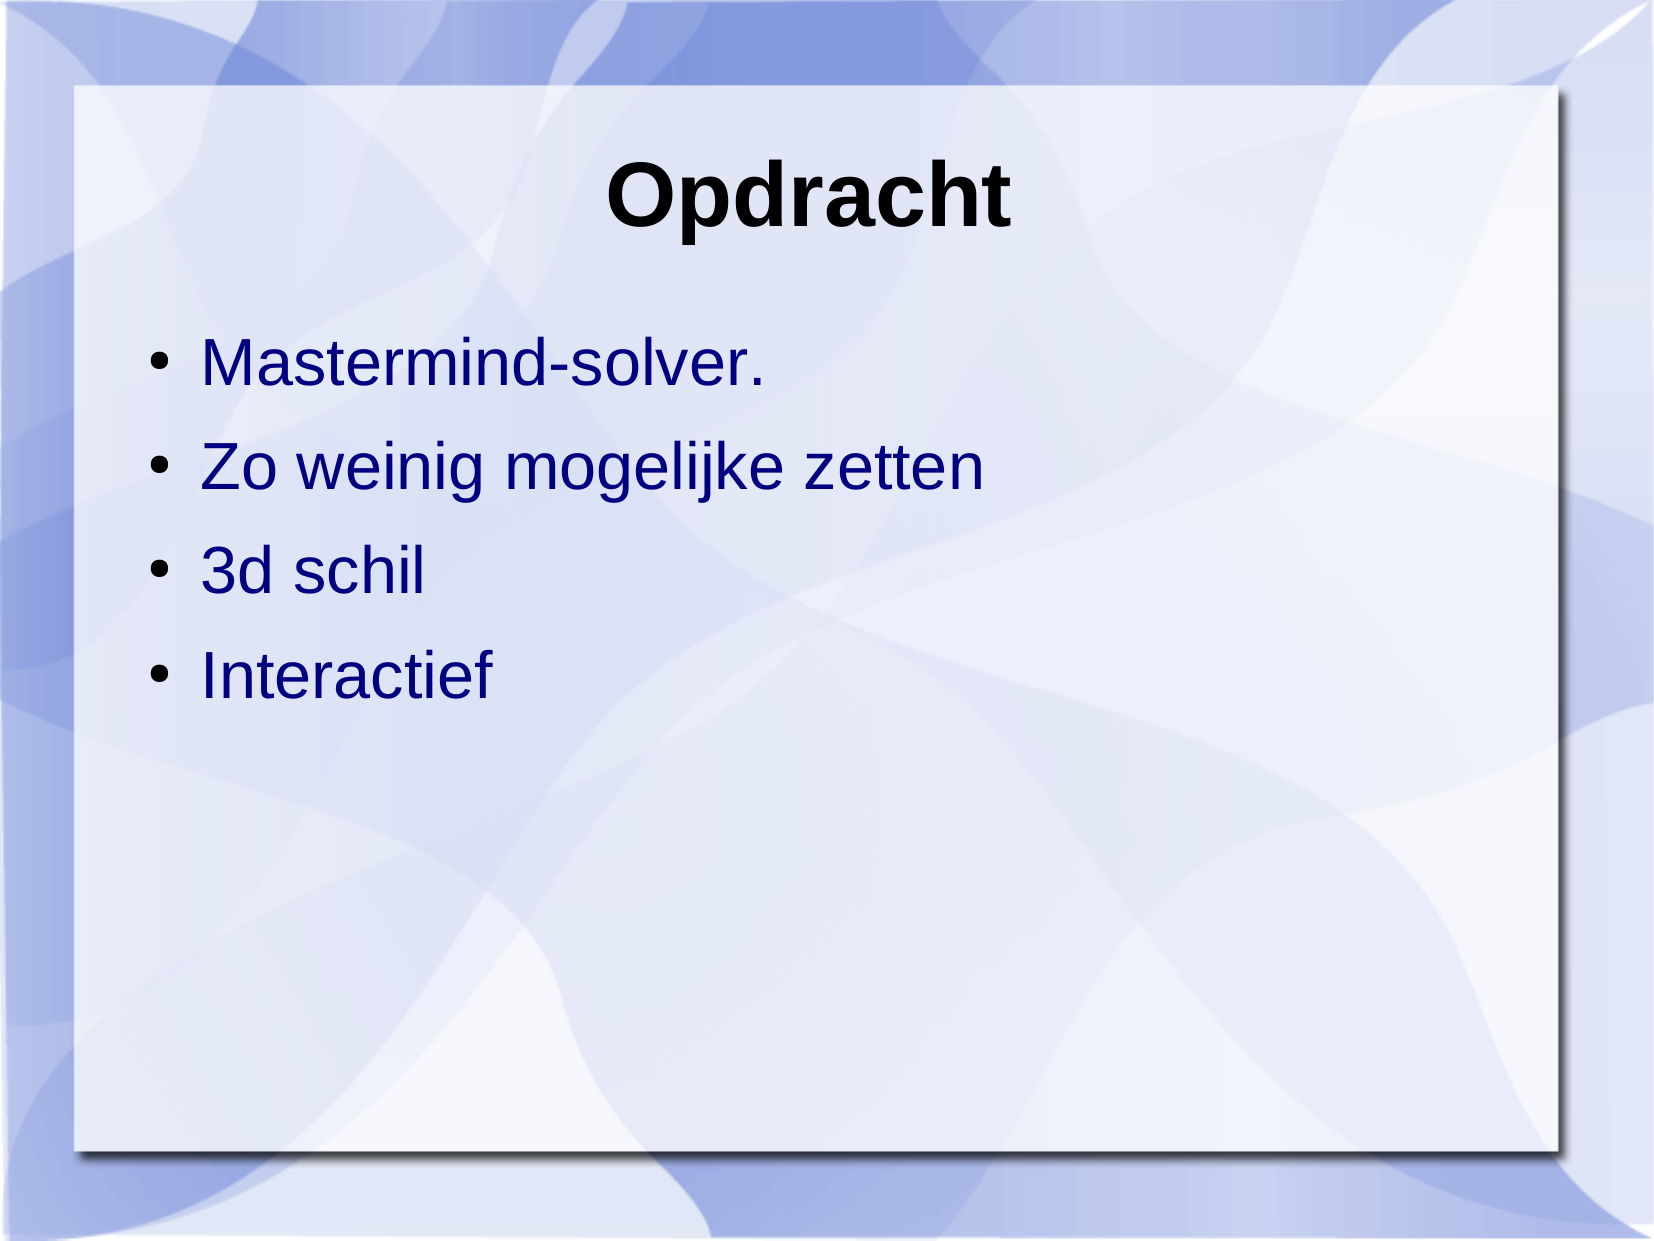

# Opdracht
Mastermind-solver.
Zo weinig mogelijke zetten
3d schil
Interactief